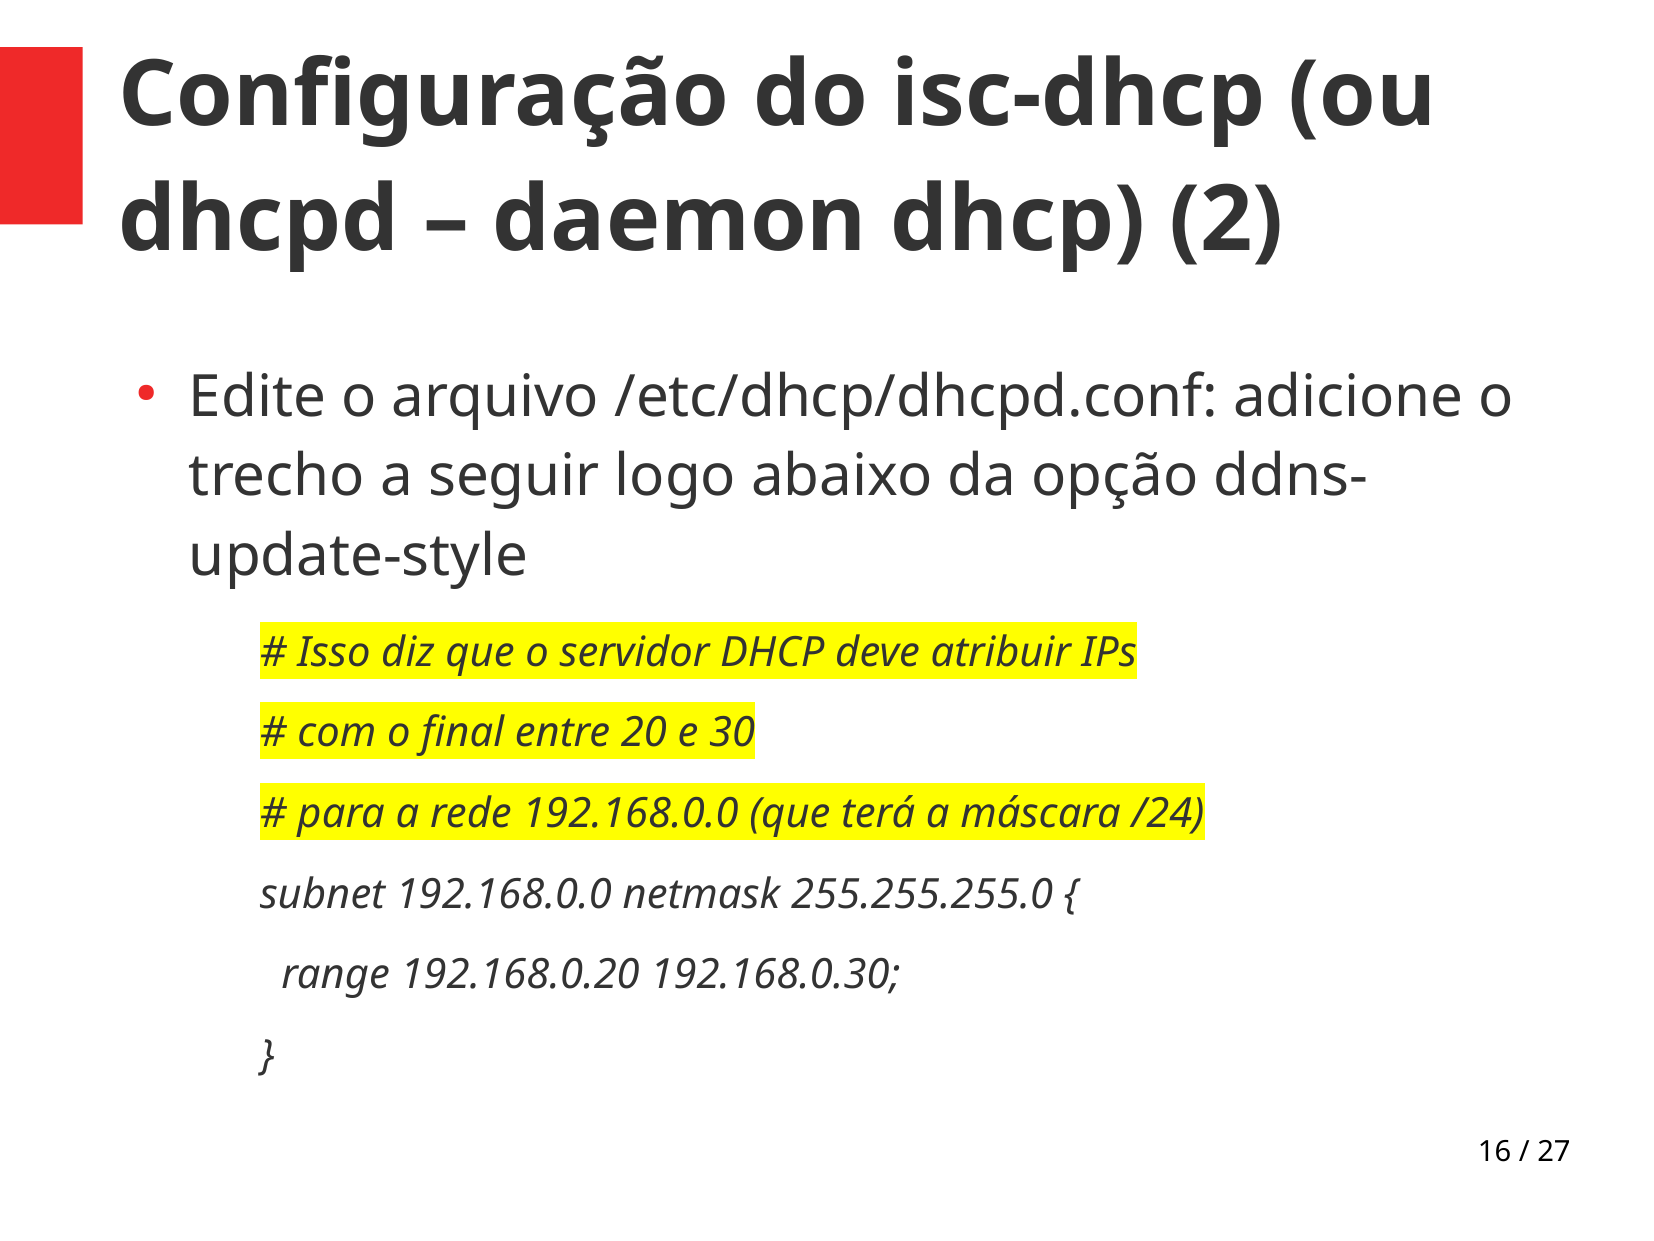

# Configuração do isc-dhcp (ou dhcpd – daemon dhcp) (2)
Edite o arquivo /etc/dhcp/dhcpd.conf: adicione o trecho a seguir logo abaixo da opção ddns-update-style
# Isso diz que o servidor DHCP deve atribuir IPs
# com o final entre 20 e 30
# para a rede 192.168.0.0 (que terá a máscara /24)
subnet 192.168.0.0 netmask 255.255.255.0 {
 range 192.168.0.20 192.168.0.30;
}
16